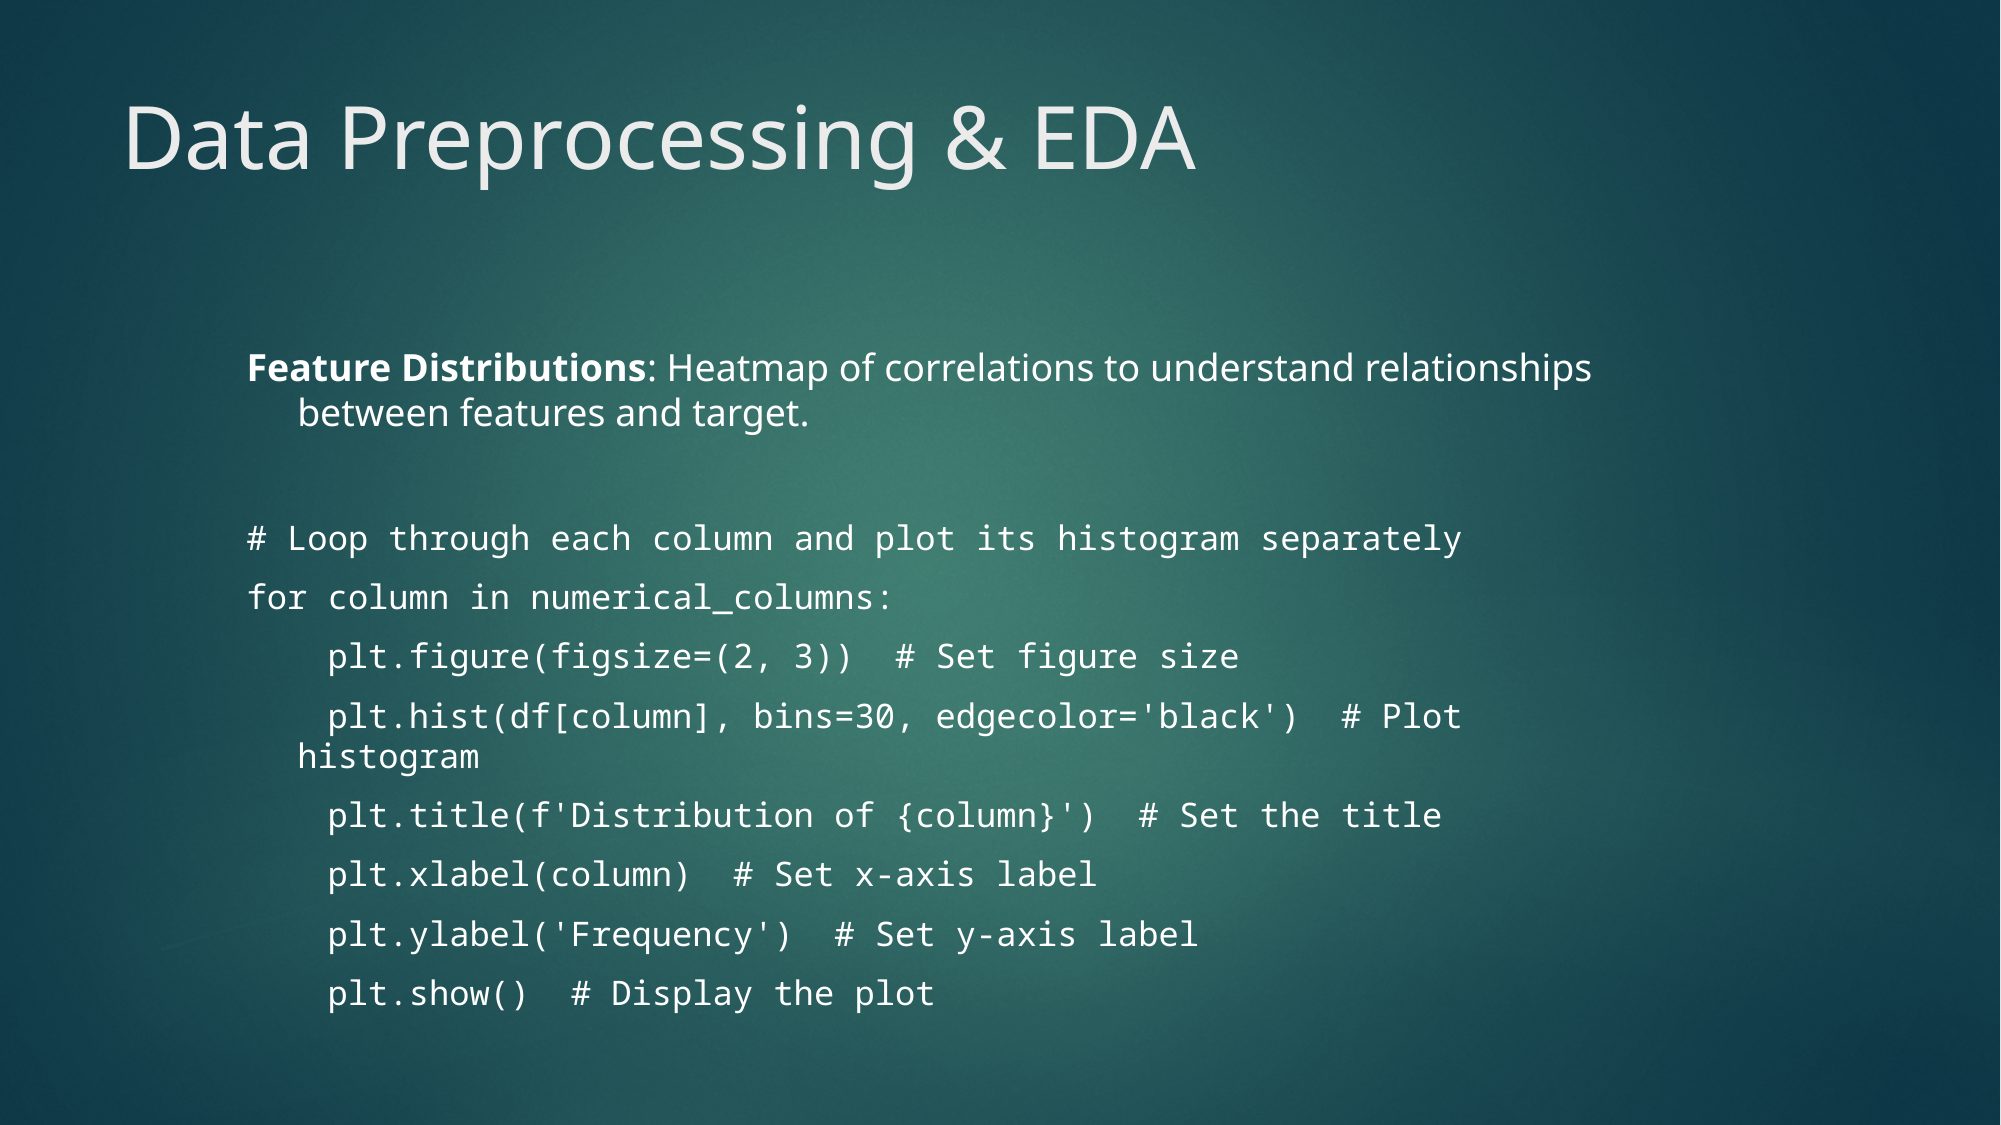

# Data Preprocessing & EDA
Feature Distributions: Heatmap of correlations to understand relationships between features and target.
# Loop through each column and plot its histogram separately
for column in numerical_columns:
    plt.figure(figsize=(2, 3))  # Set figure size
    plt.hist(df[column], bins=30, edgecolor='black')  # Plot histogram
    plt.title(f'Distribution of {column}')  # Set the title
    plt.xlabel(column)  # Set x-axis label
    plt.ylabel('Frequency')  # Set y-axis label
    plt.show()  # Display the plot